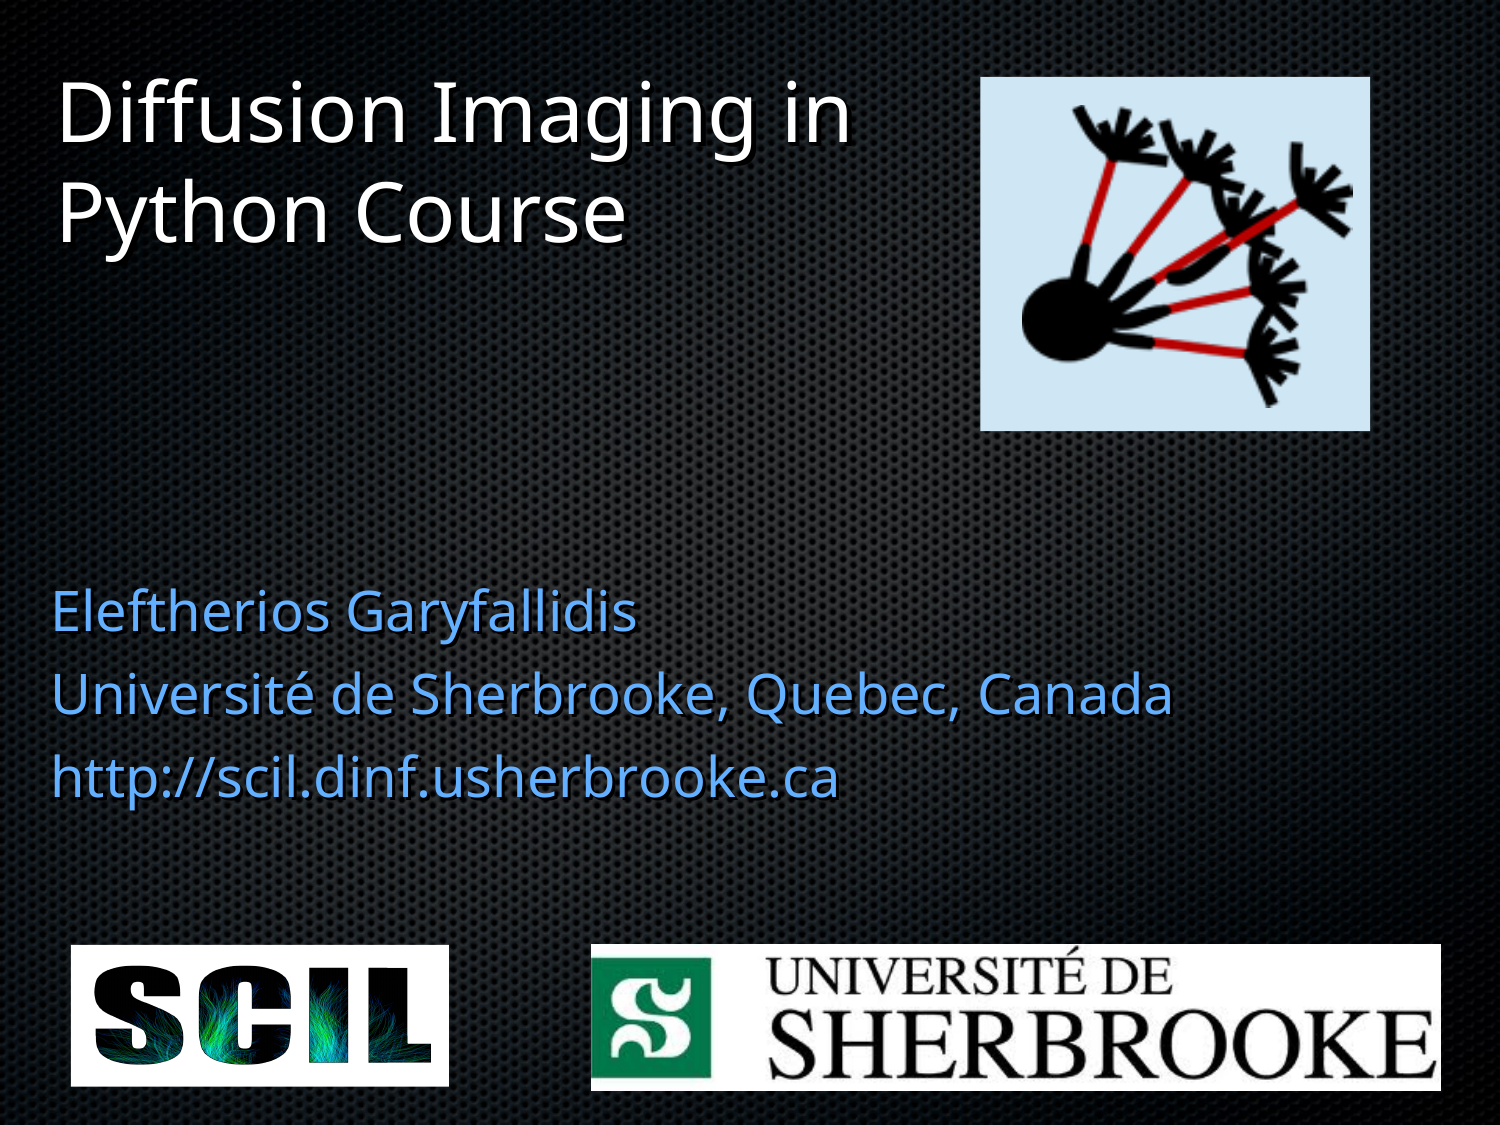

# Diffusion Imaging in Python Course
Eleftherios Garyfallidis
Université de Sherbrooke, Quebec, Canada
http://scil.dinf.usherbrooke.ca